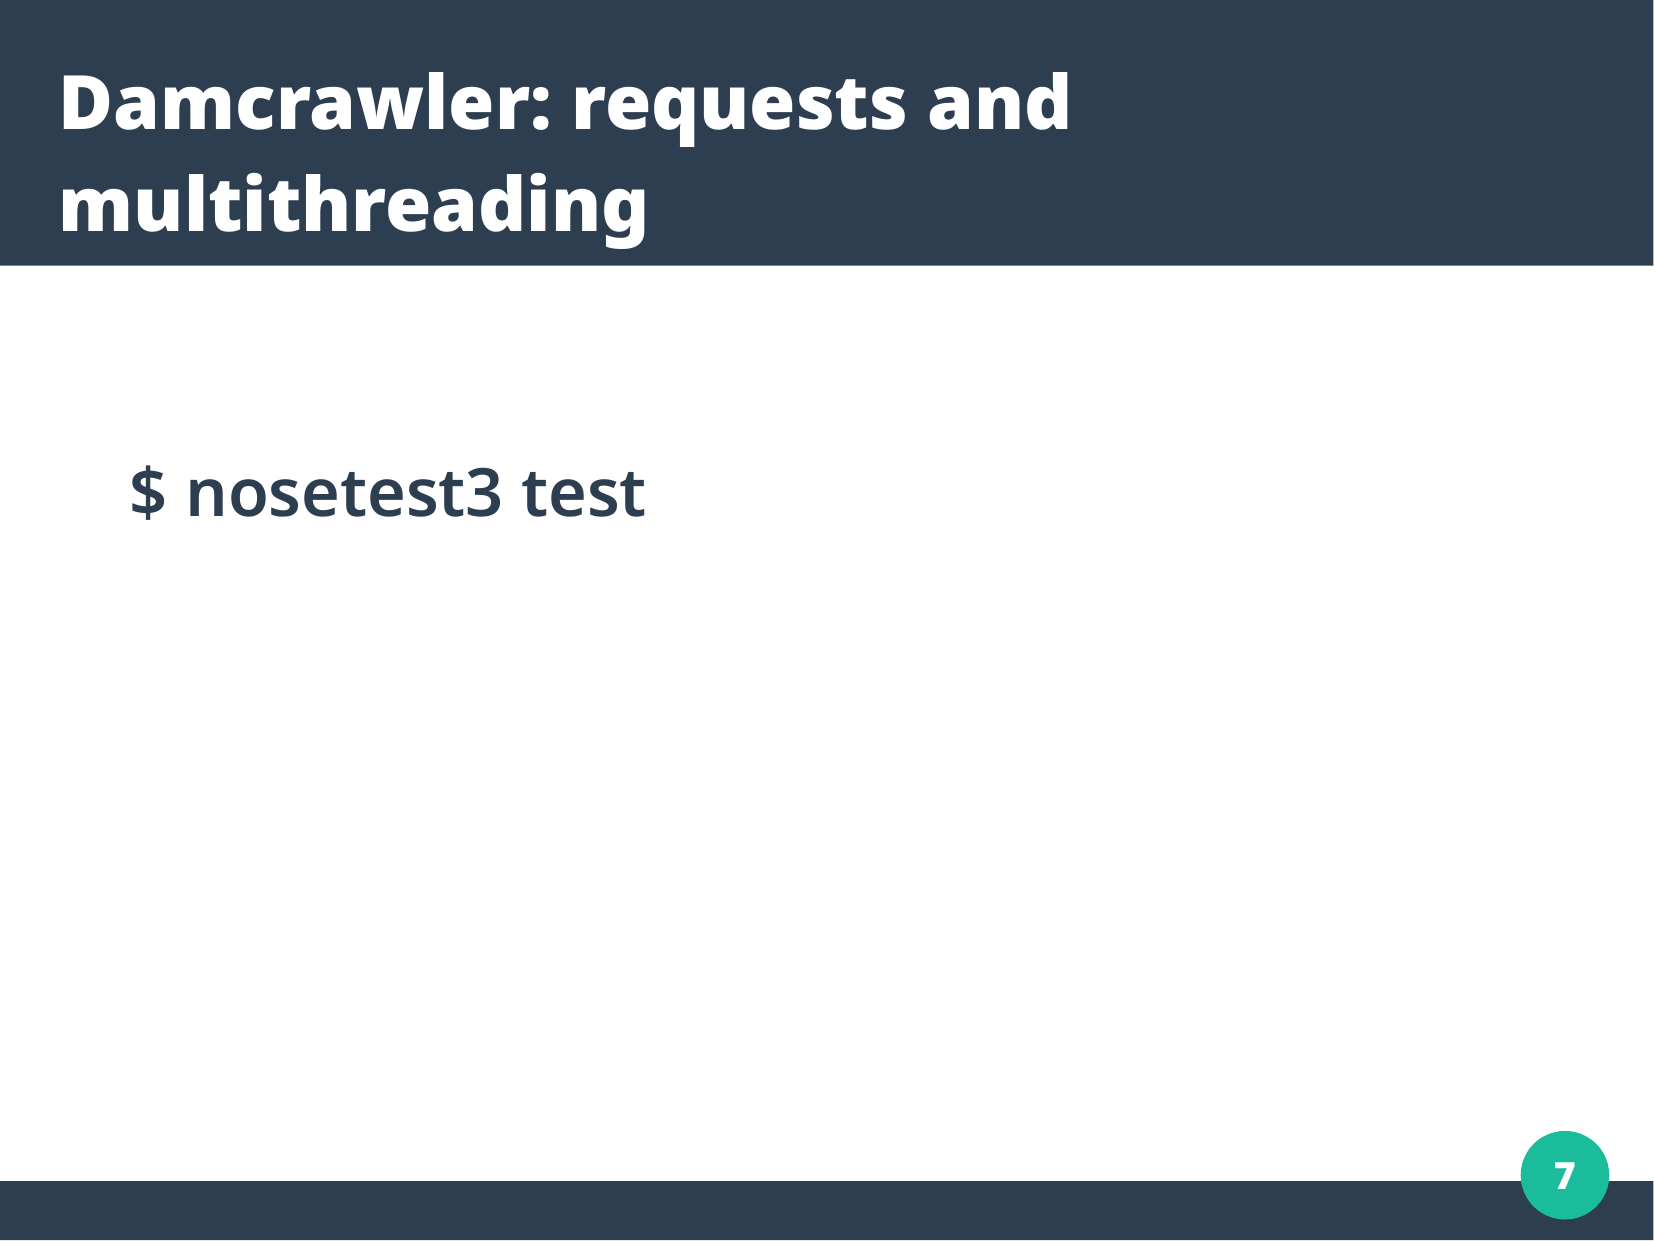

# Damcrawler: requests and multithreading
$ nosetest3 test
7